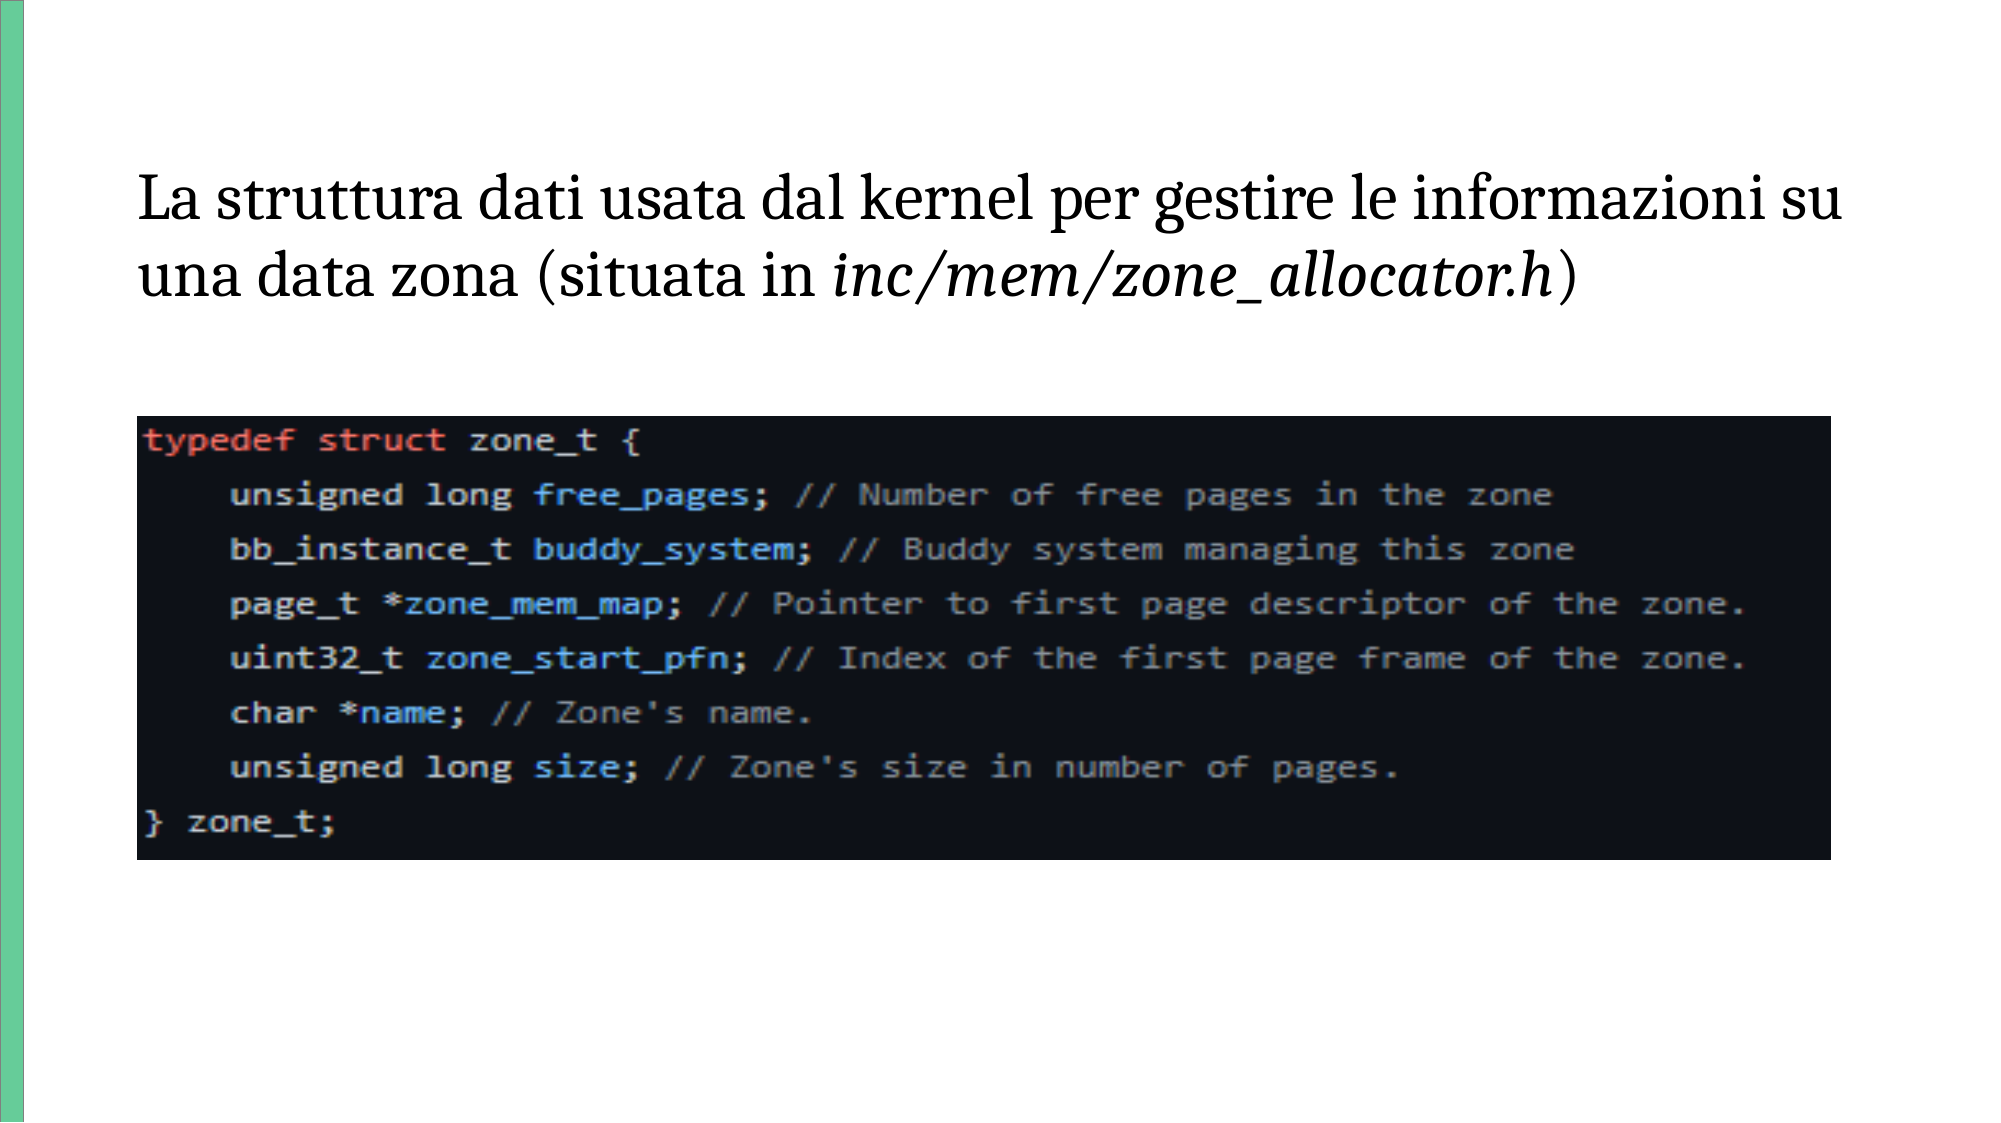

# La struttura dati usata dal kernel per gestire le informazioni su una data zona (situata in inc/mem/zone_allocator.h)